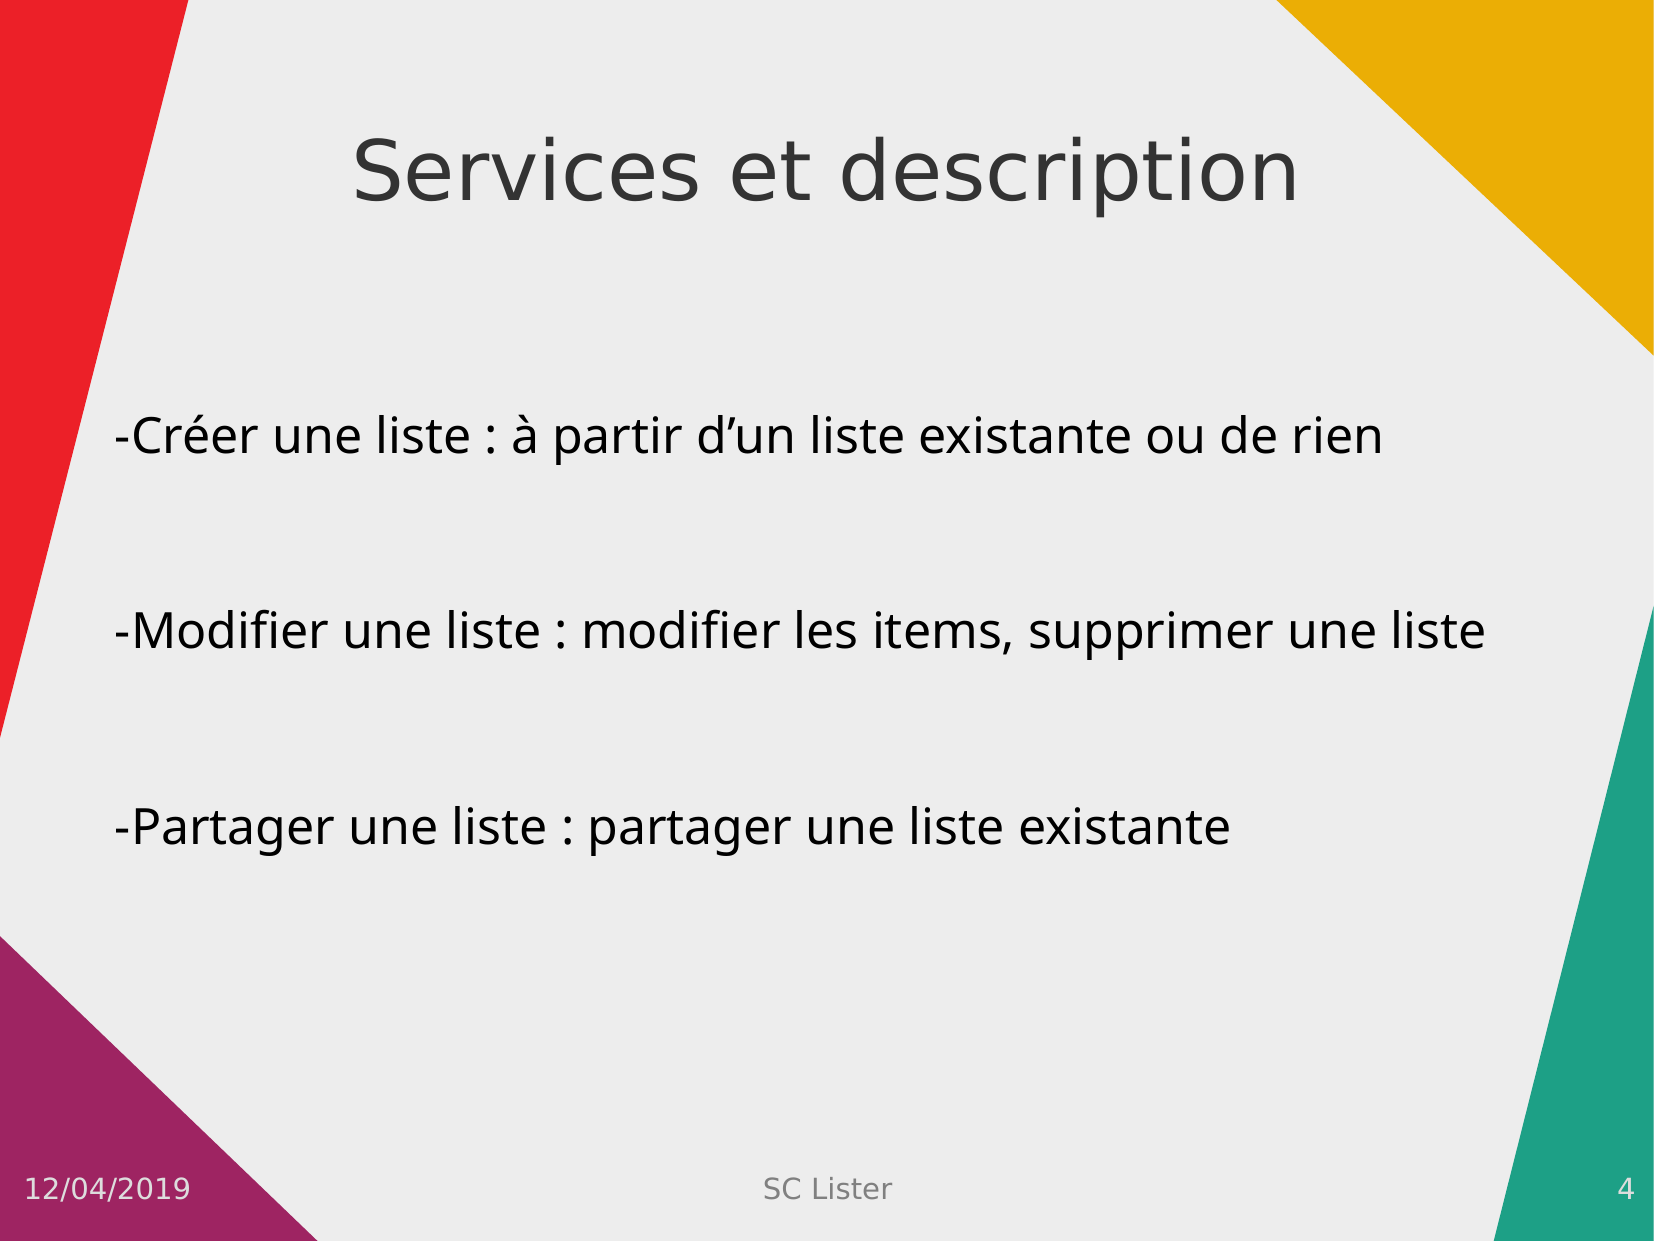

# Services et description
-Créer une liste : à partir d’un liste existante ou de rien
-Modifier une liste : modifier les items, supprimer une liste
-Partager une liste : partager une liste existante
12/04/2019
SC Lister
4